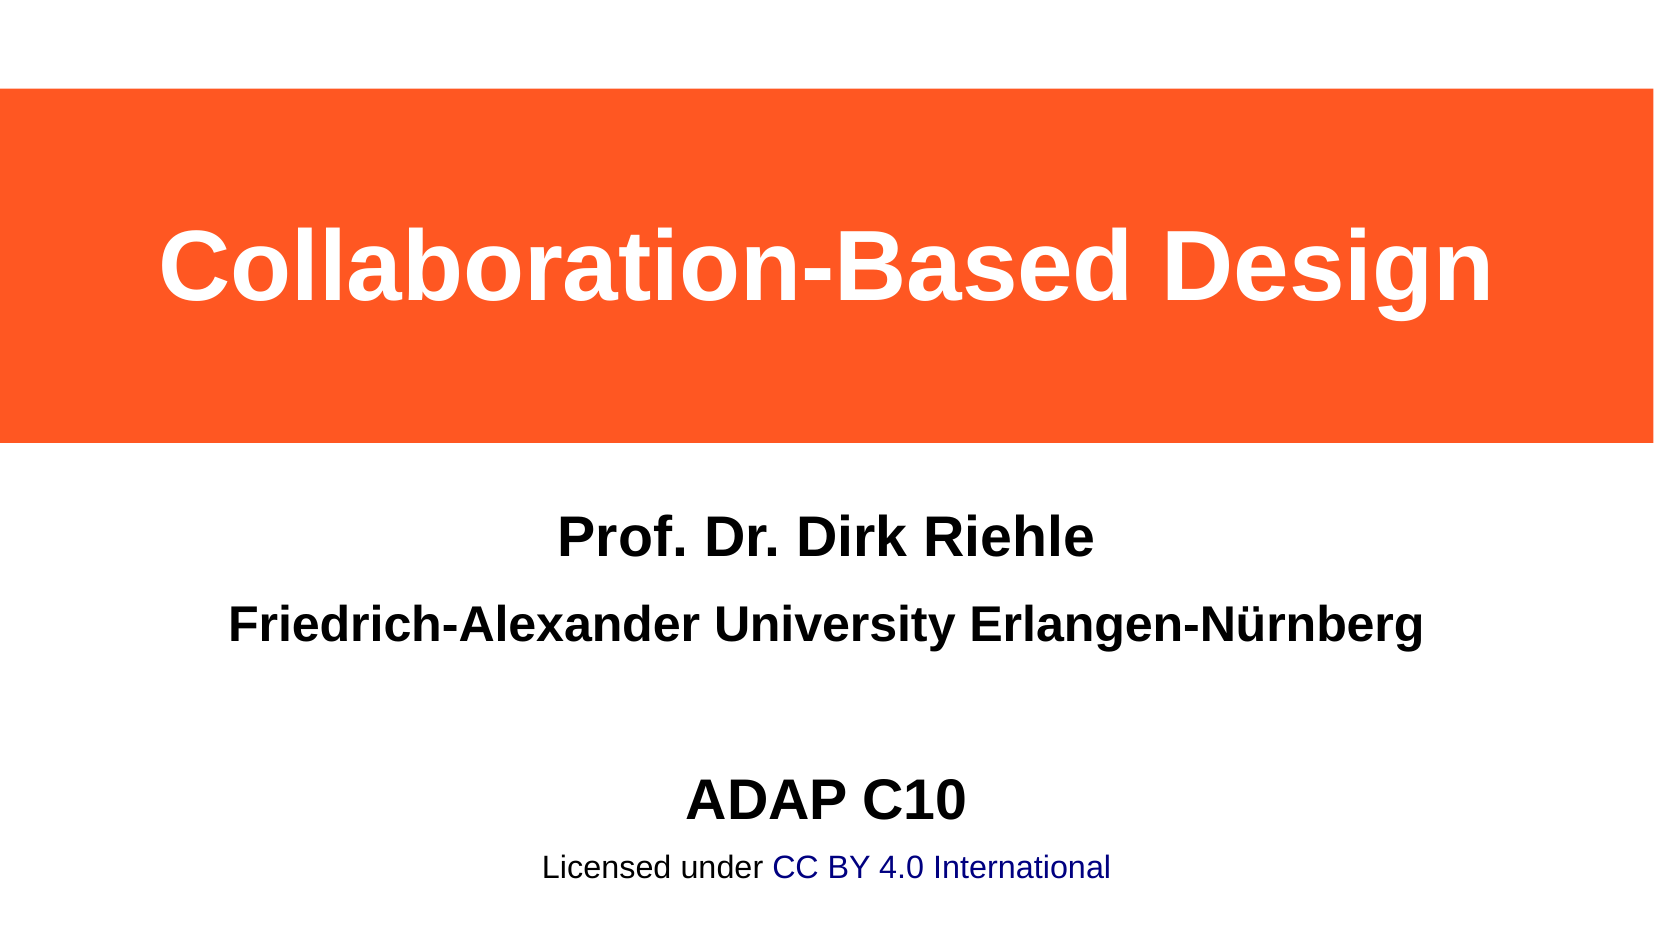

# Collaboration-Based Design
Prof. Dr. Dirk Riehle
Friedrich-Alexander University Erlangen-Nürnberg
ADAP C10
Licensed under CC BY 4.0 International